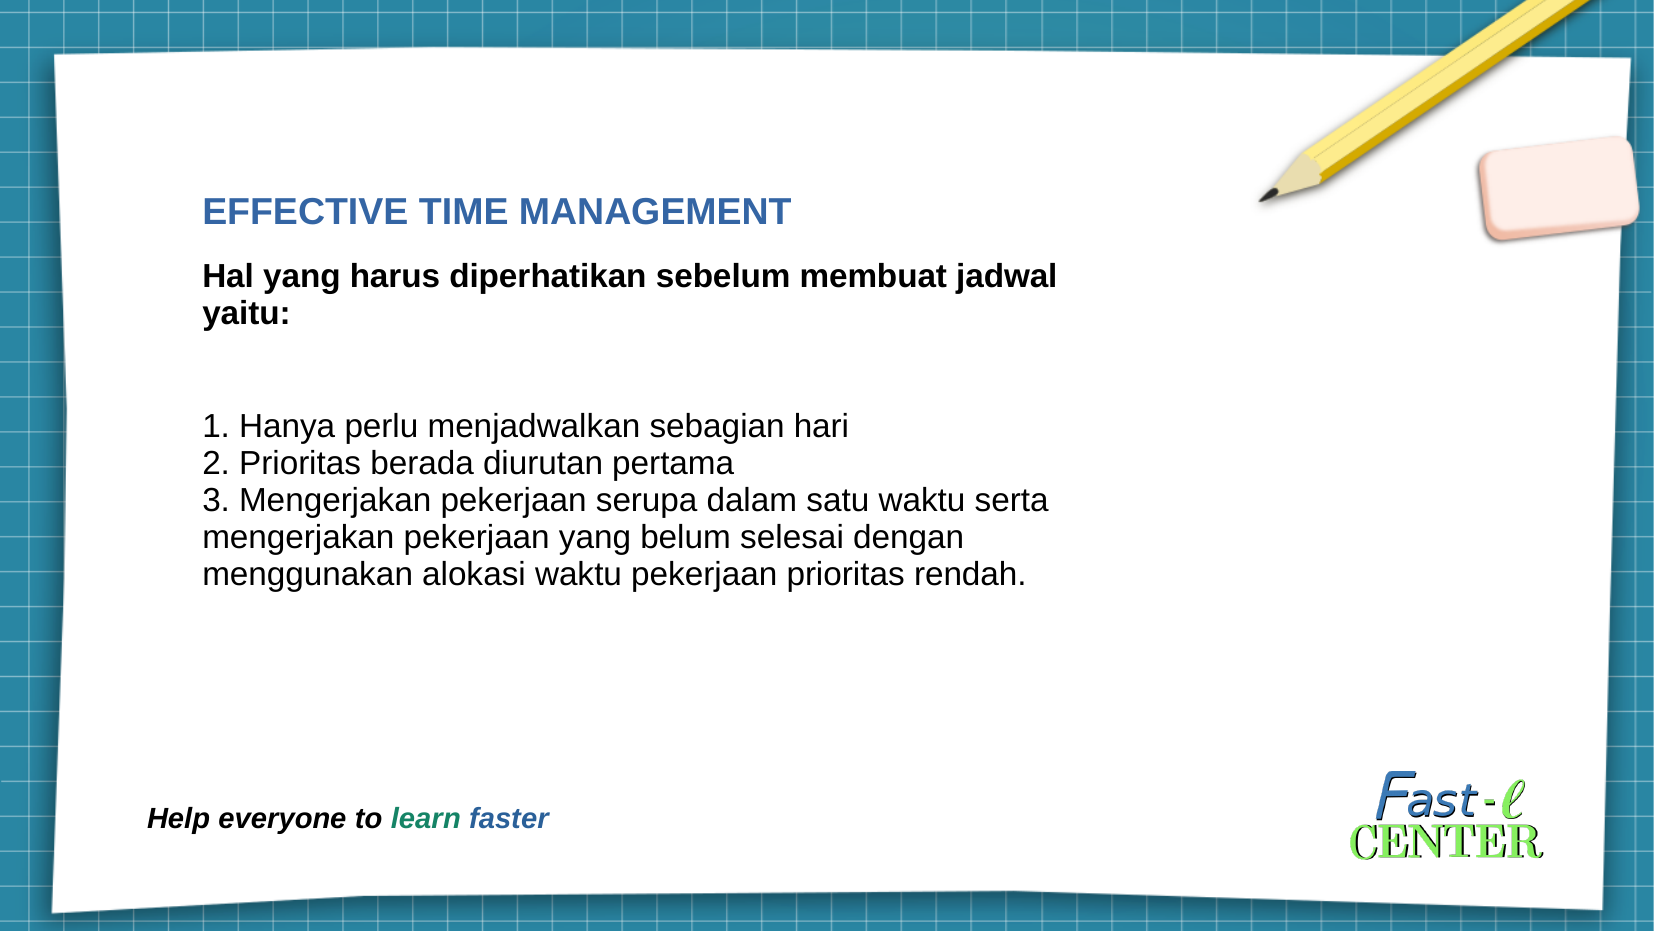

EFFECTIVE TIME MANAGEMENT
Hal yang harus diperhatikan sebelum membuat jadwal
yaitu:
1. Hanya perlu menjadwalkan sebagian hari
2. Prioritas berada diurutan pertama
3. Mengerjakan pekerjaan serupa dalam satu waktu serta
mengerjakan pekerjaan yang belum selesai dengan
menggunakan alokasi waktu pekerjaan prioritas rendah.
Help everyone to learn faster